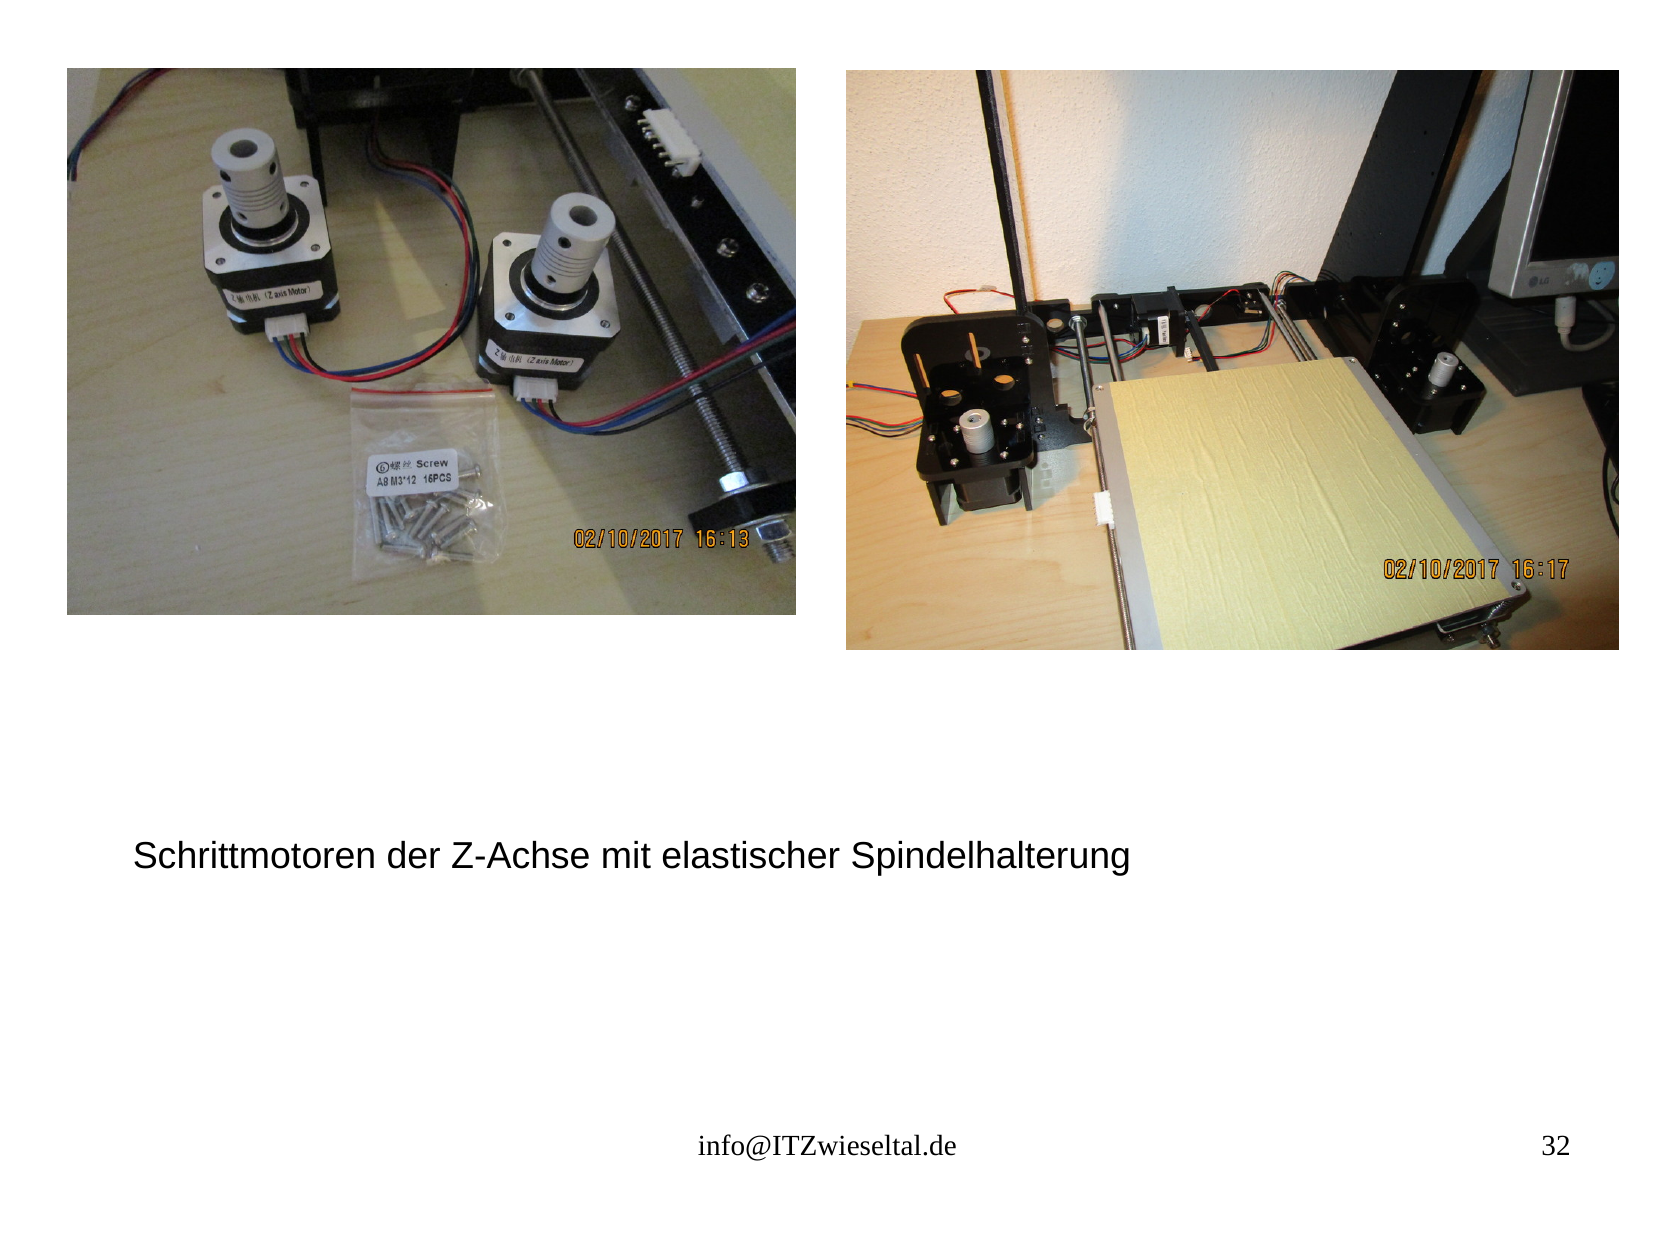

Schrittmotoren der Z-Achse mit elastischer Spindelhalterung
info@ITZwieseltal.de
32